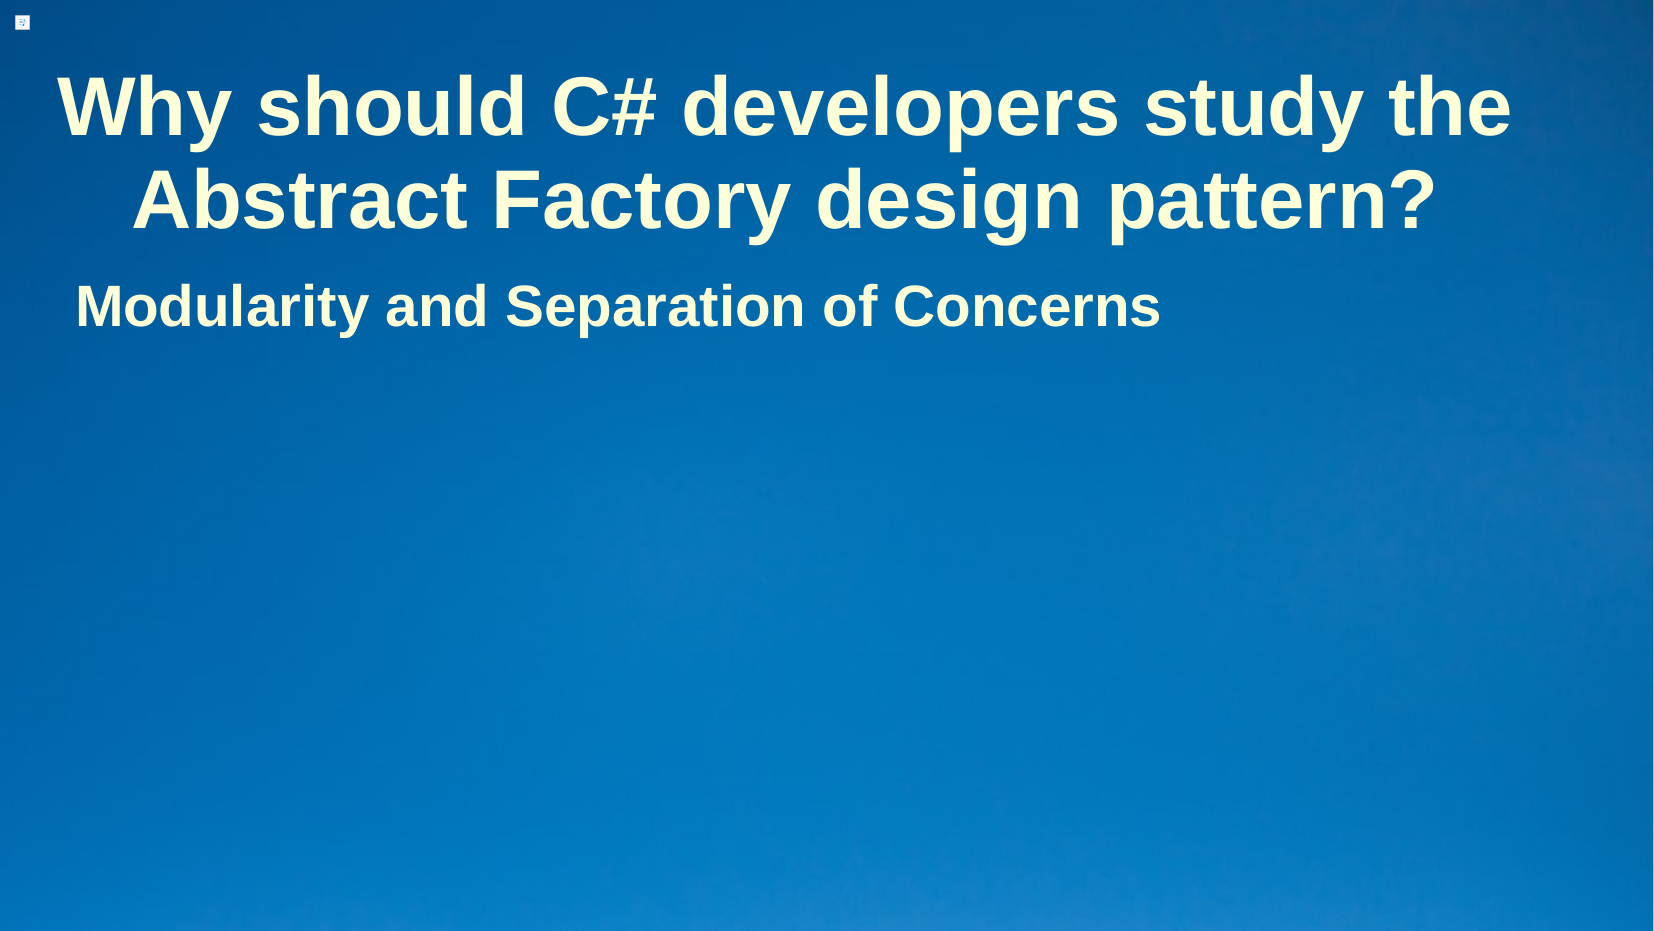

#
Why should C# developers study the Abstract Factory design pattern?
Modularity and Separation of Concerns